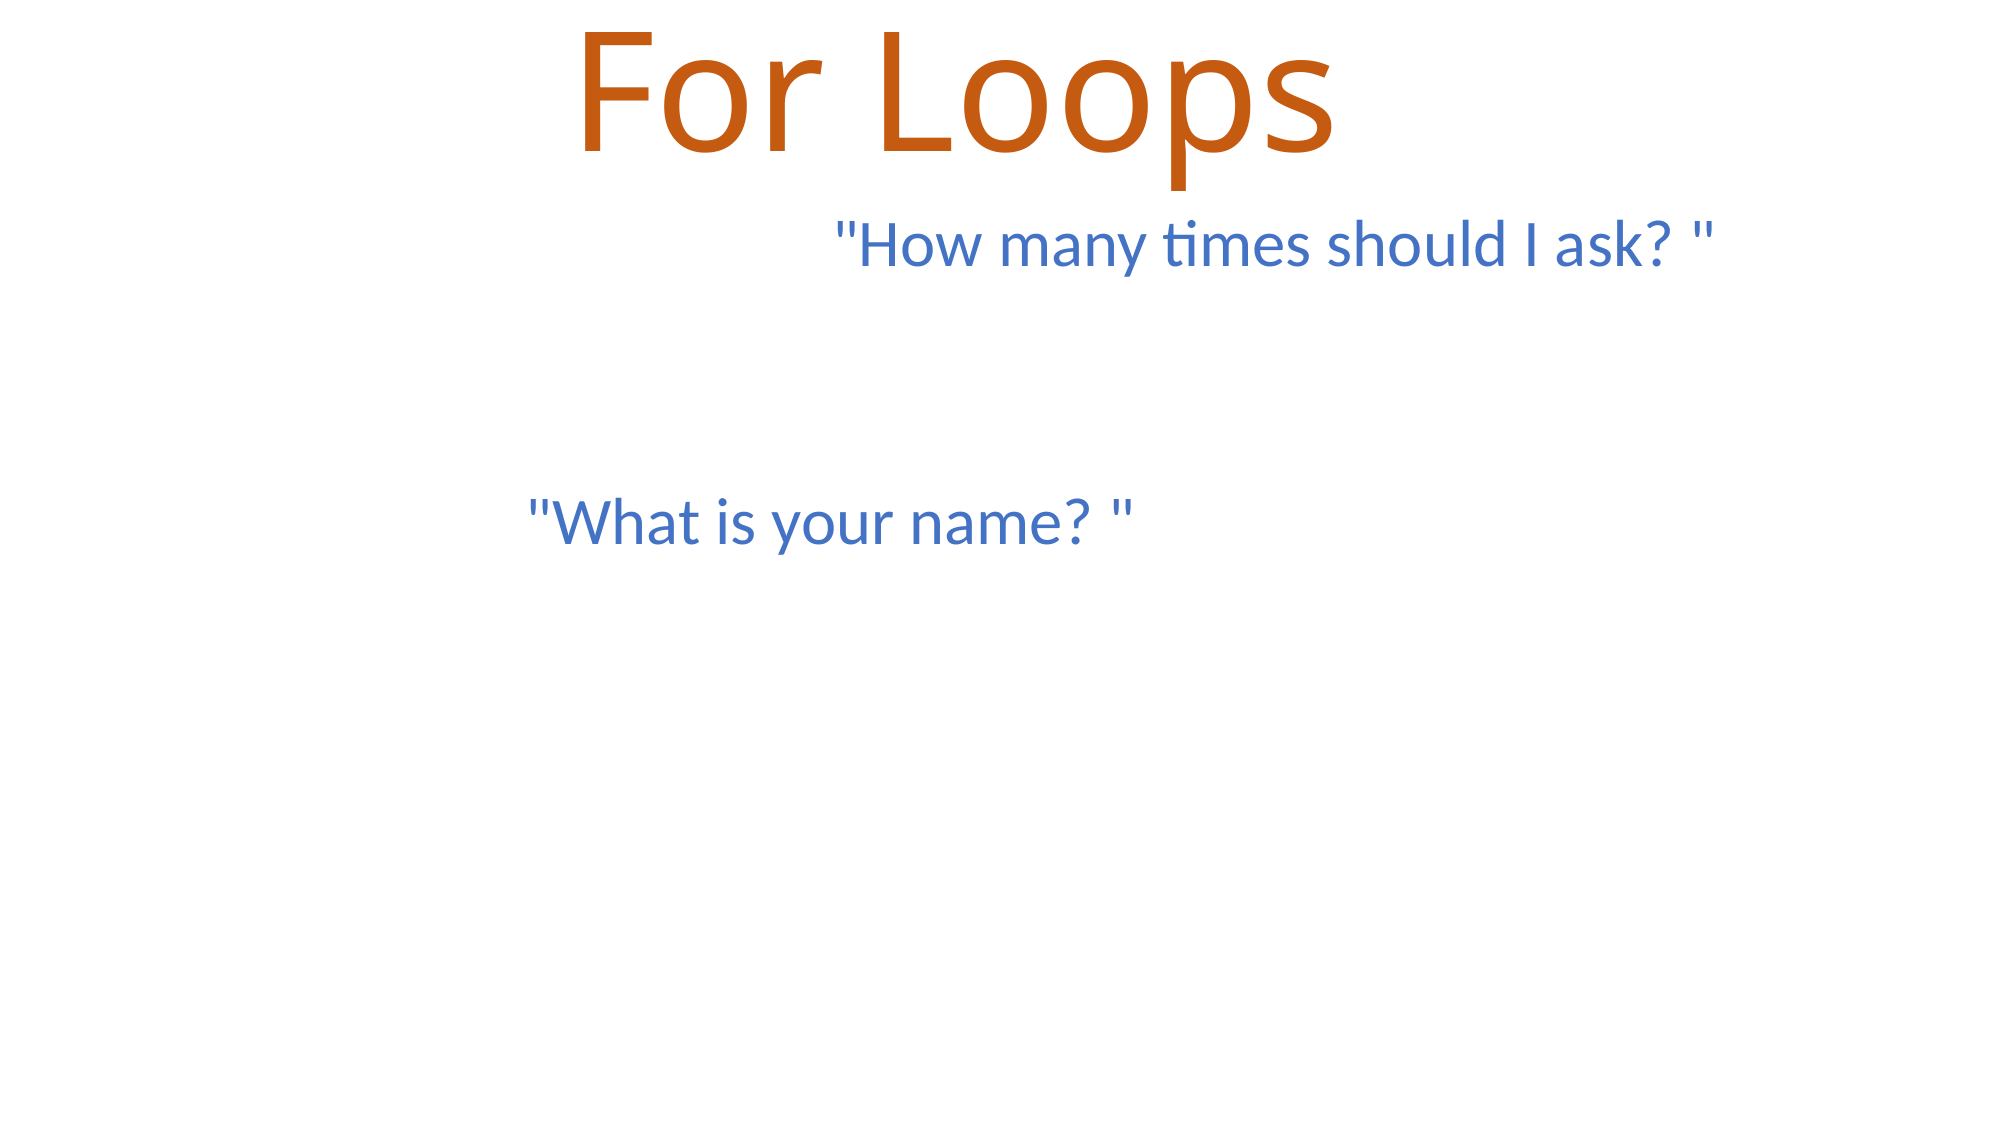

# For Loops
times_to_ask = int(input("How many times should I ask? "))
for x in range(times_to_ask):
 print(input("What is your name? "))